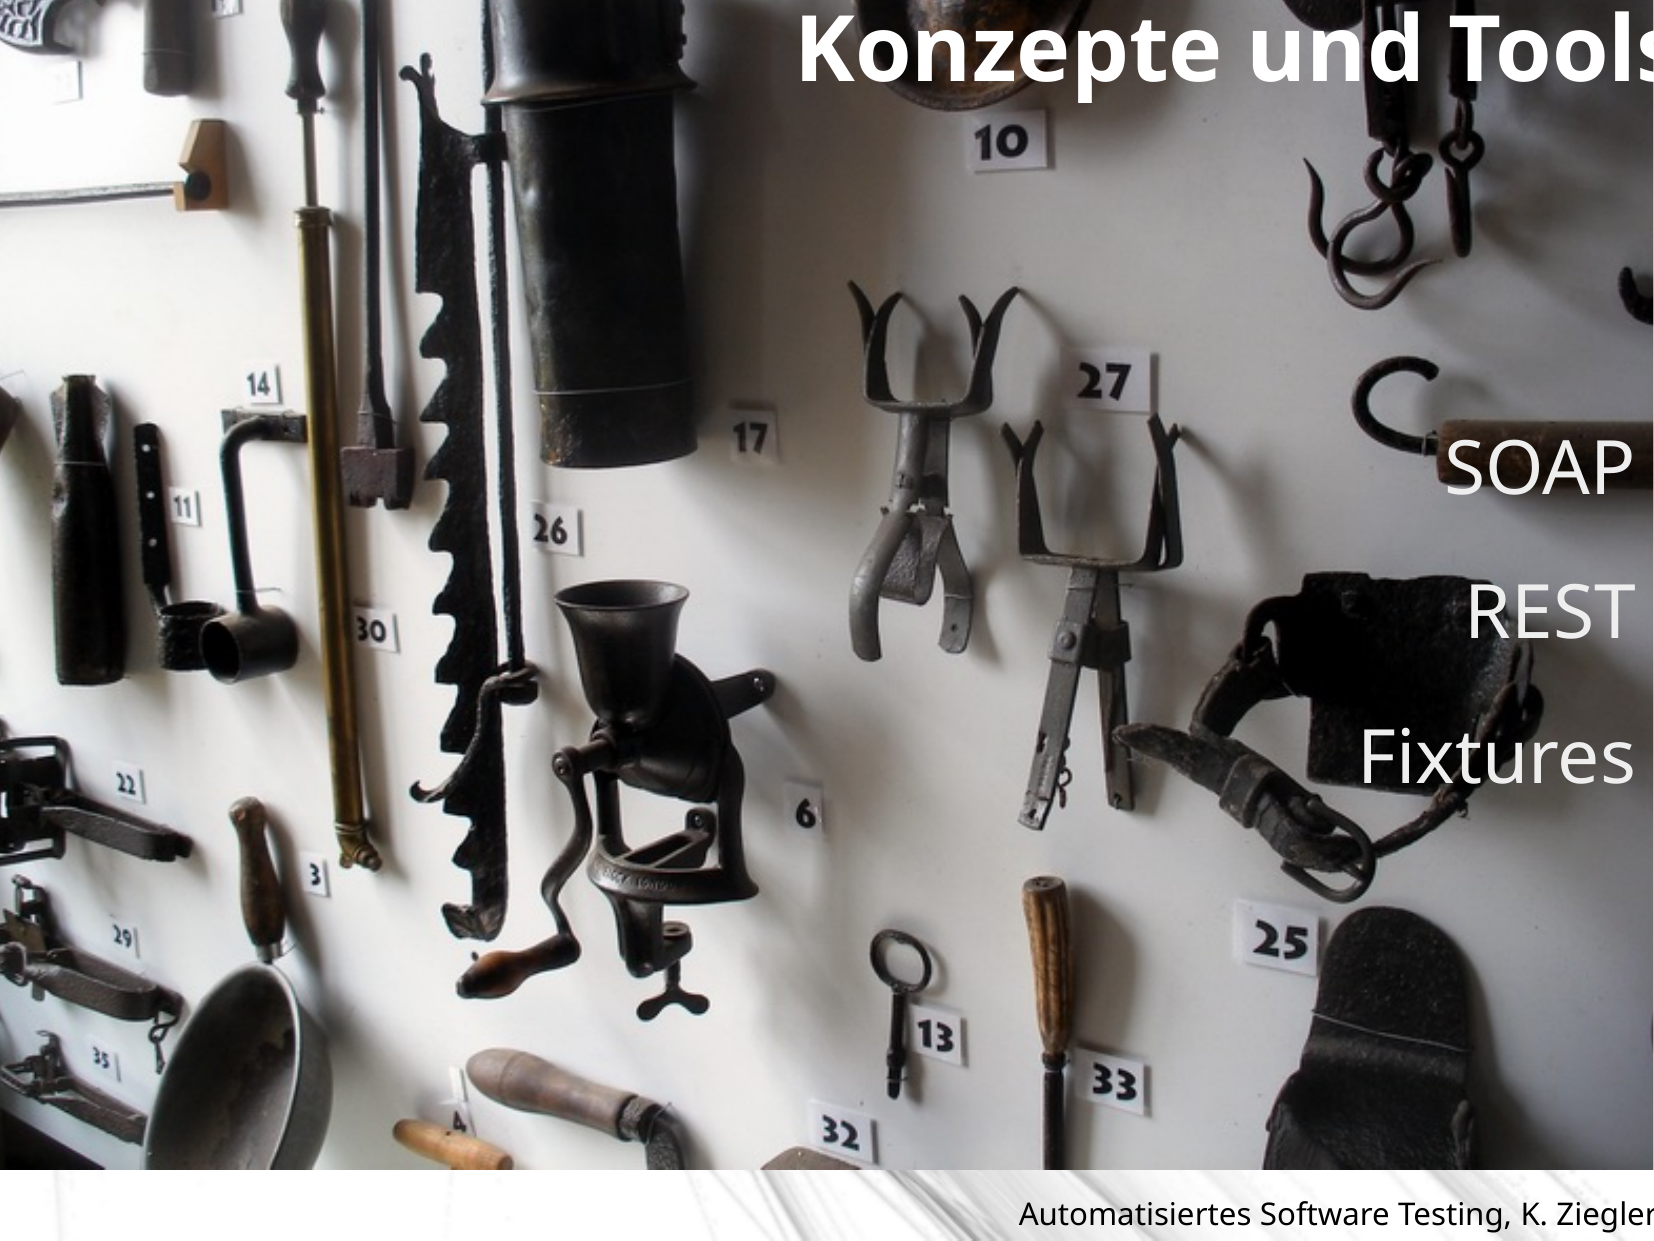

Konzepte und Tools
#
SOAP
REST
Fixtures
Automatisiertes Software Testing, K. Ziegler